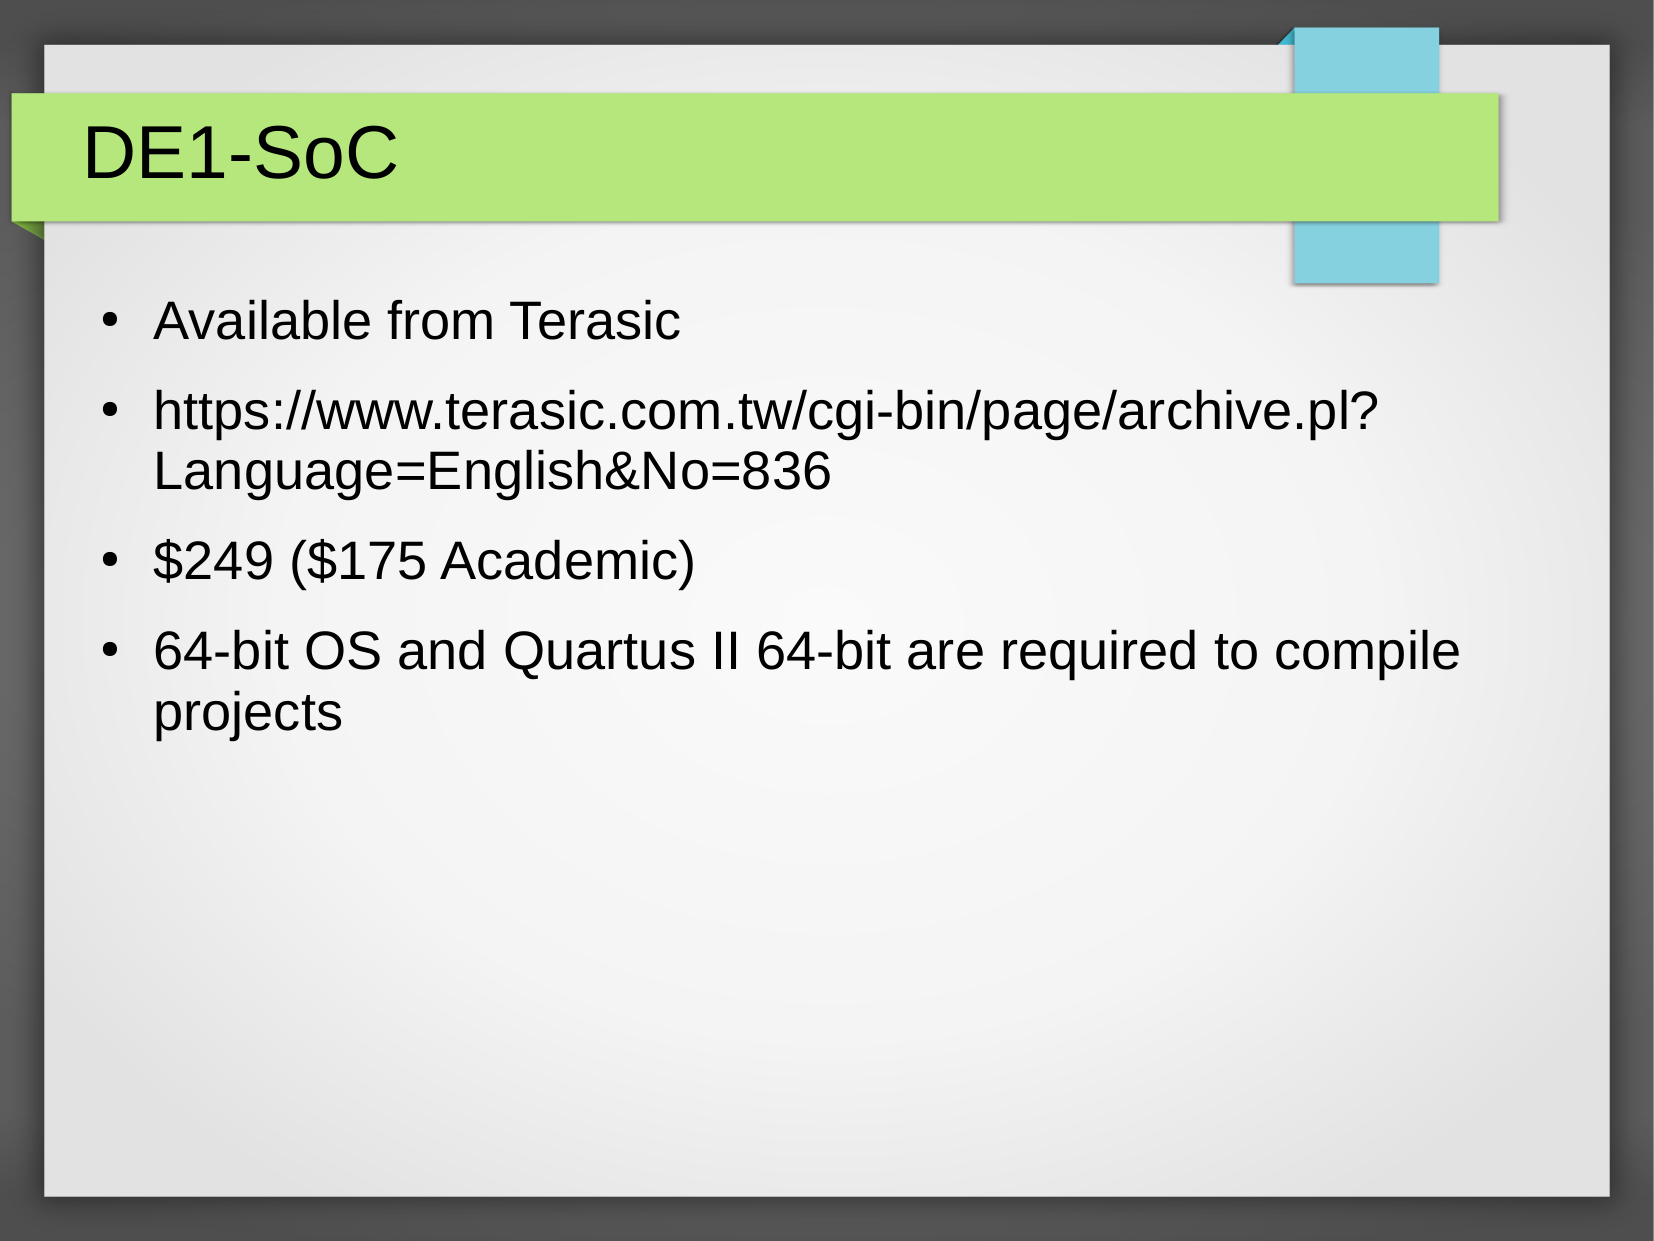

# DE1-SoC
Available from Terasic
https://www.terasic.com.tw/cgi-bin/page/archive.pl?Language=English&No=836
$249 ($175 Academic)
64-bit OS and Quartus II 64-bit are required to compile projects